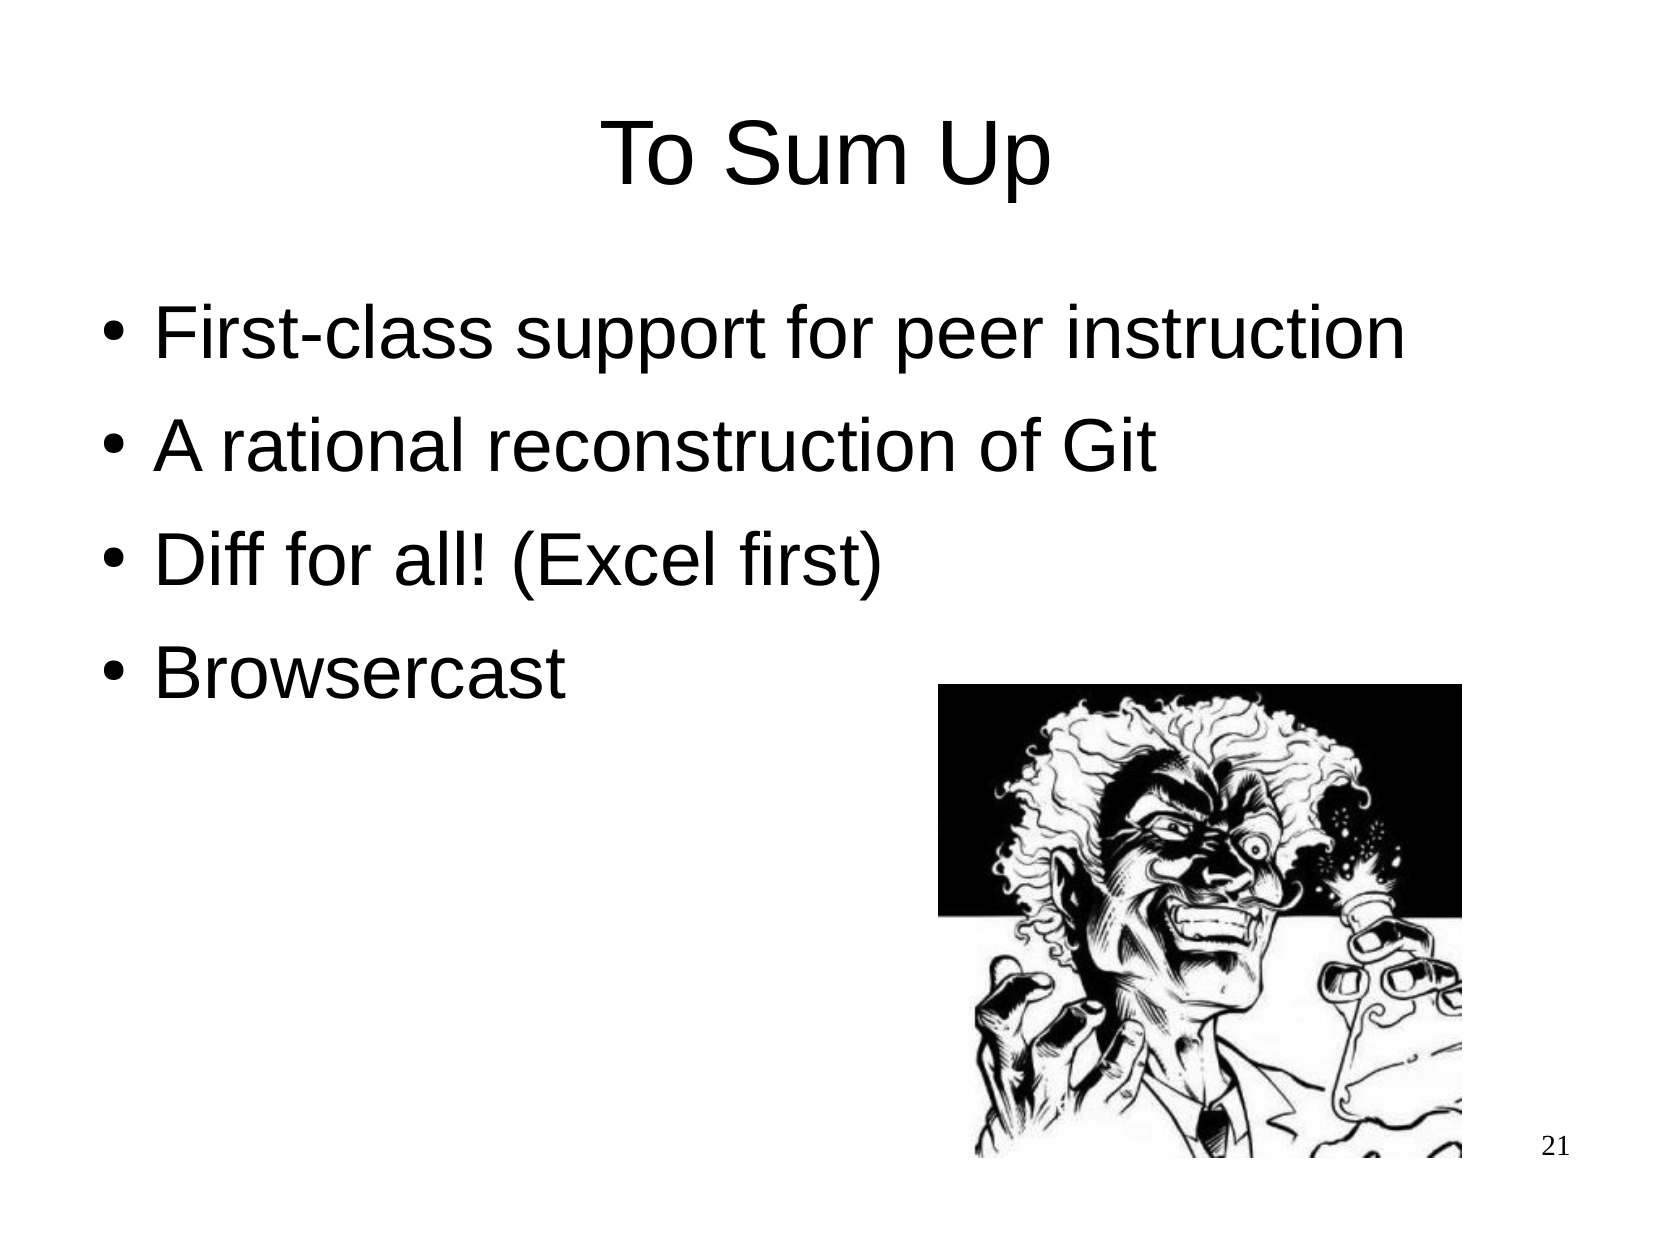

# To Sum Up
First-class support for peer instruction
A rational reconstruction of Git
Diff for all! (Excel first)
Browsercast
21